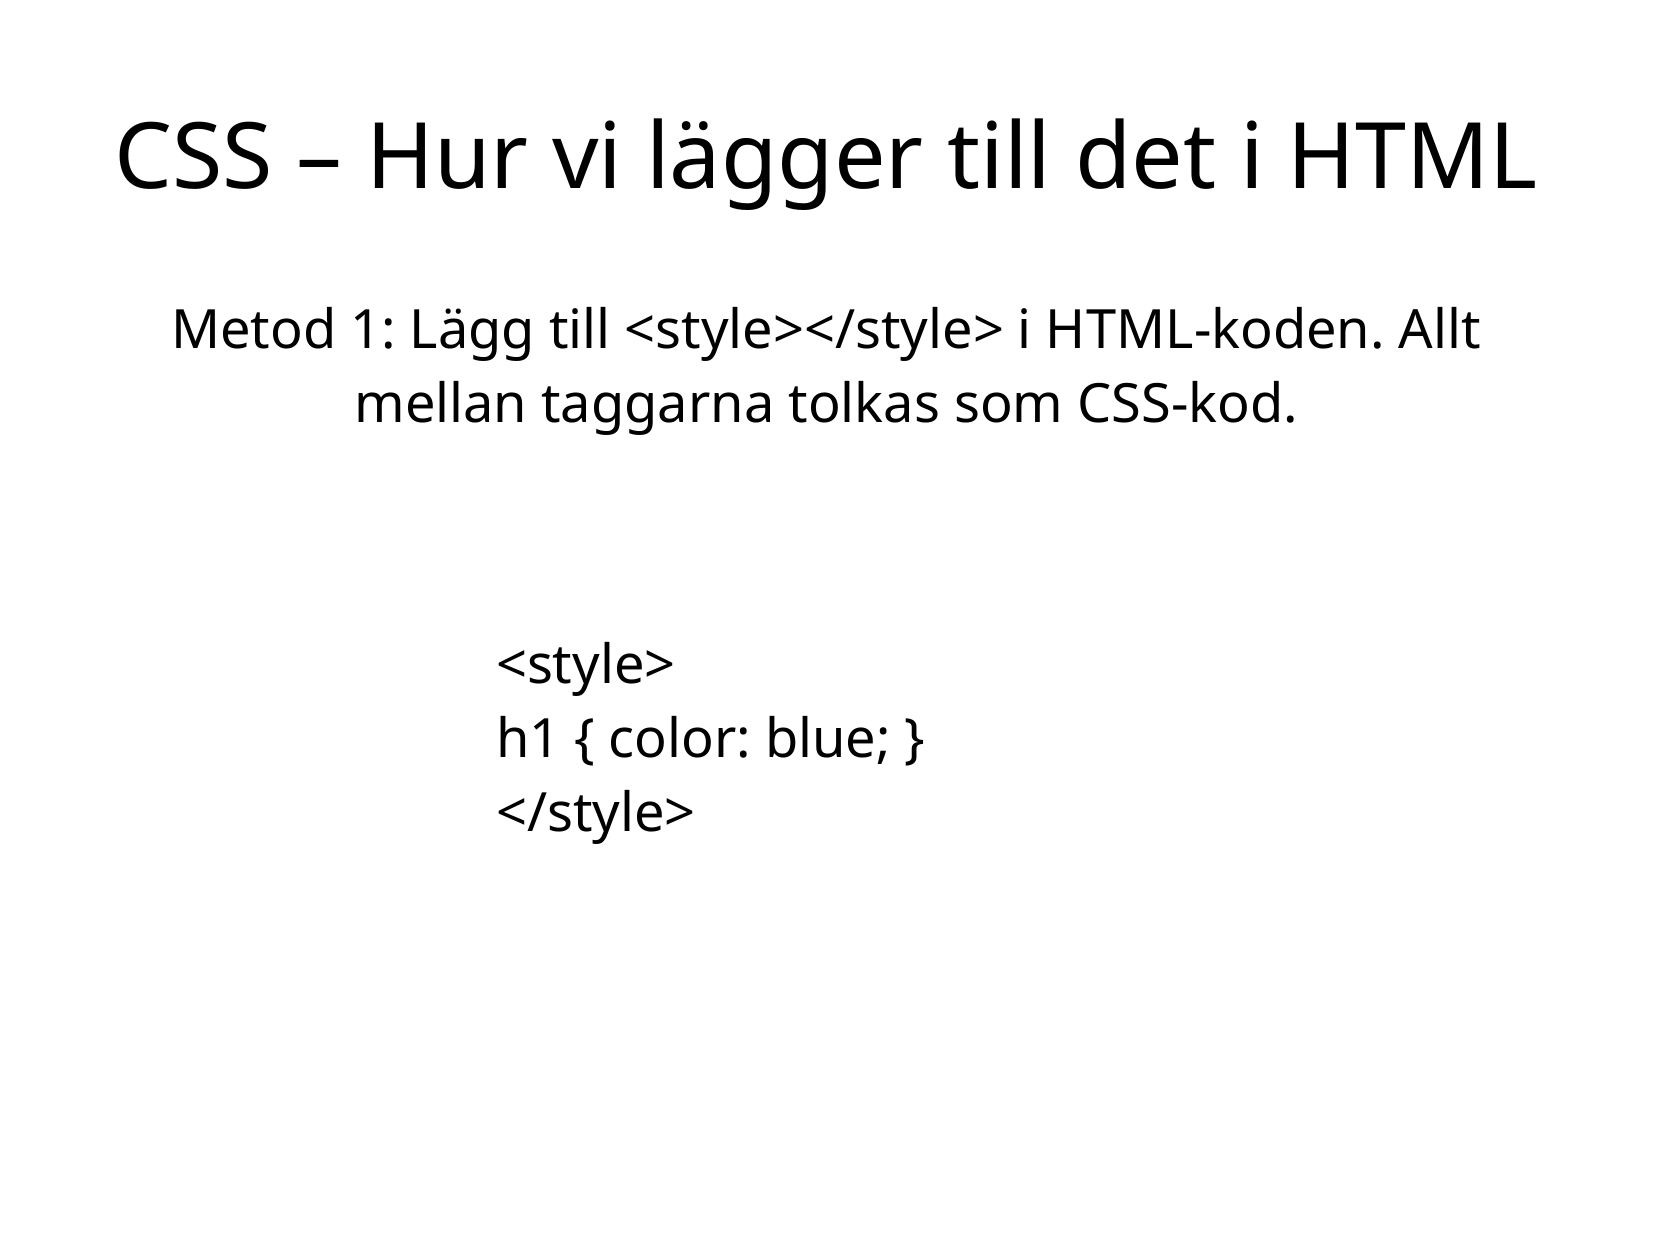

# CSS – Hur vi lägger till det i HTML
Metod 1: Lägg till <style></style> i HTML-koden. Allt mellan taggarna tolkas som CSS-kod.
<style>
h1 { color: blue; }
</style>